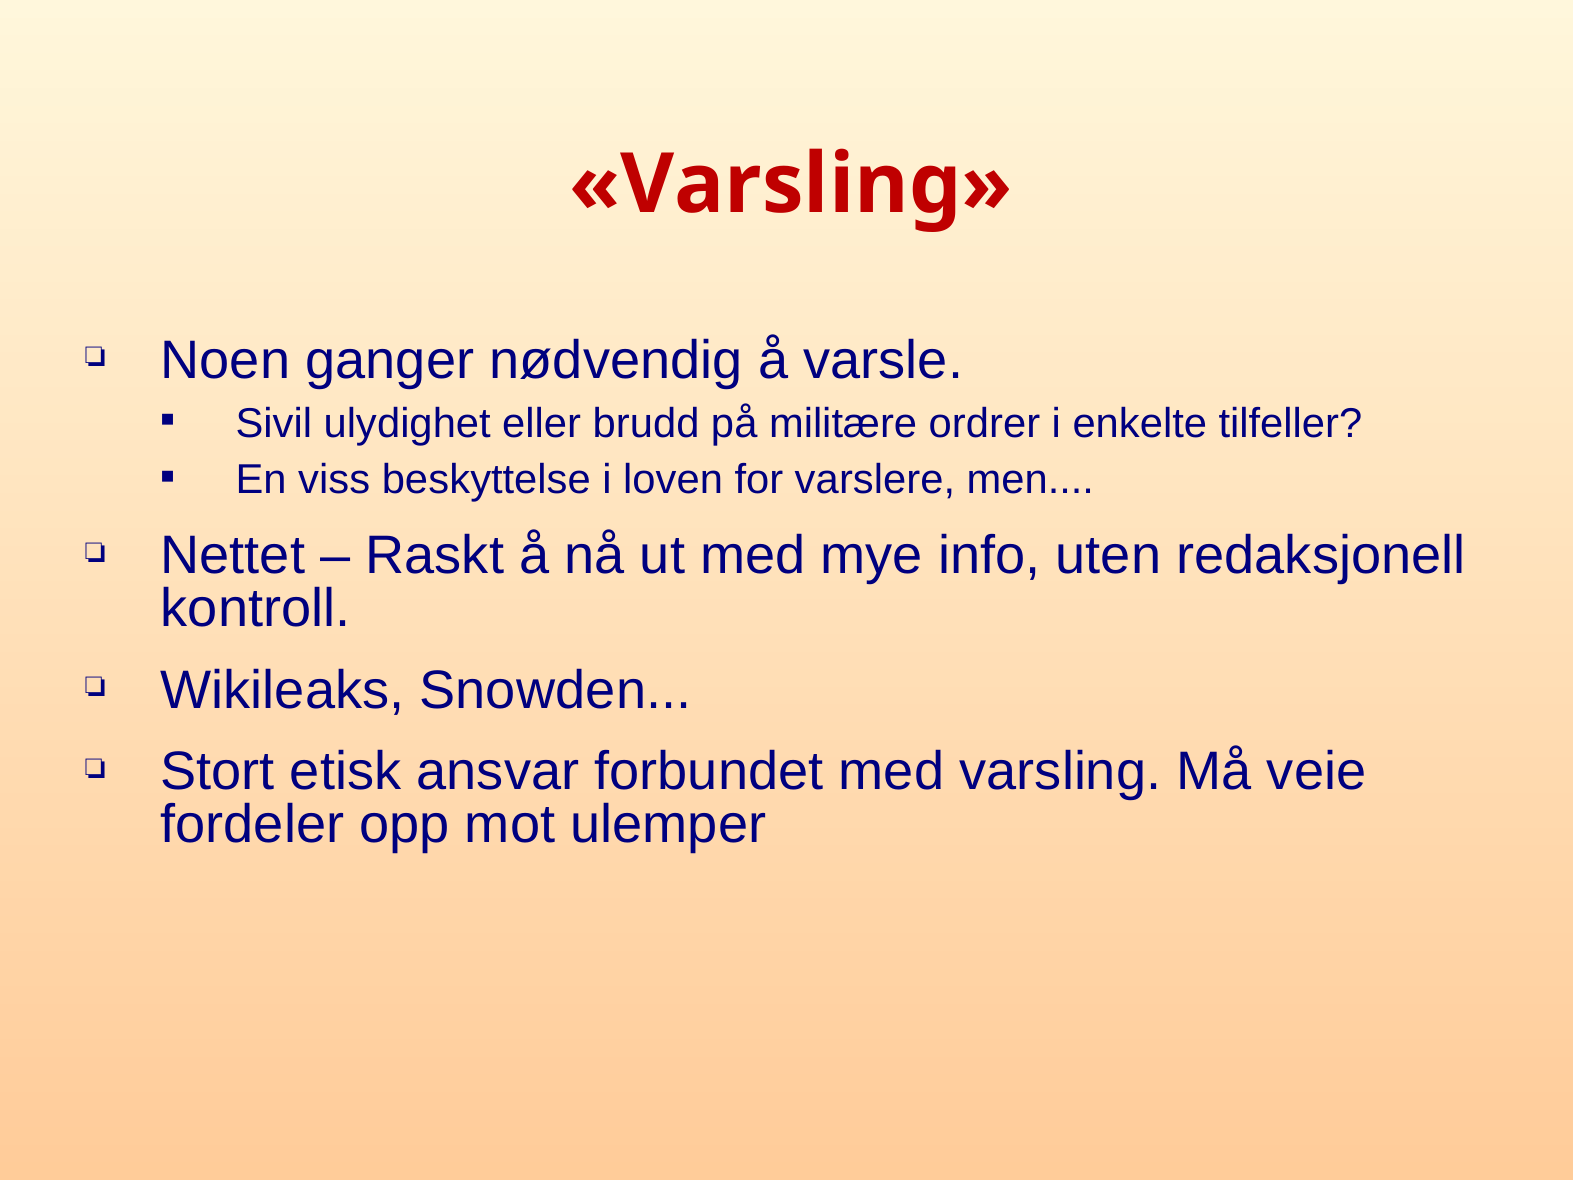

# «Varsling»
Noen ganger nødvendig å varsle.
Sivil ulydighet eller brudd på militære ordrer i enkelte tilfeller?
En viss beskyttelse i loven for varslere, men....
Nettet – Raskt å nå ut med mye info, uten redaksjonell kontroll.
Wikileaks, Snowden...
Stort etisk ansvar forbundet med varsling. Må veie fordeler opp mot ulemper